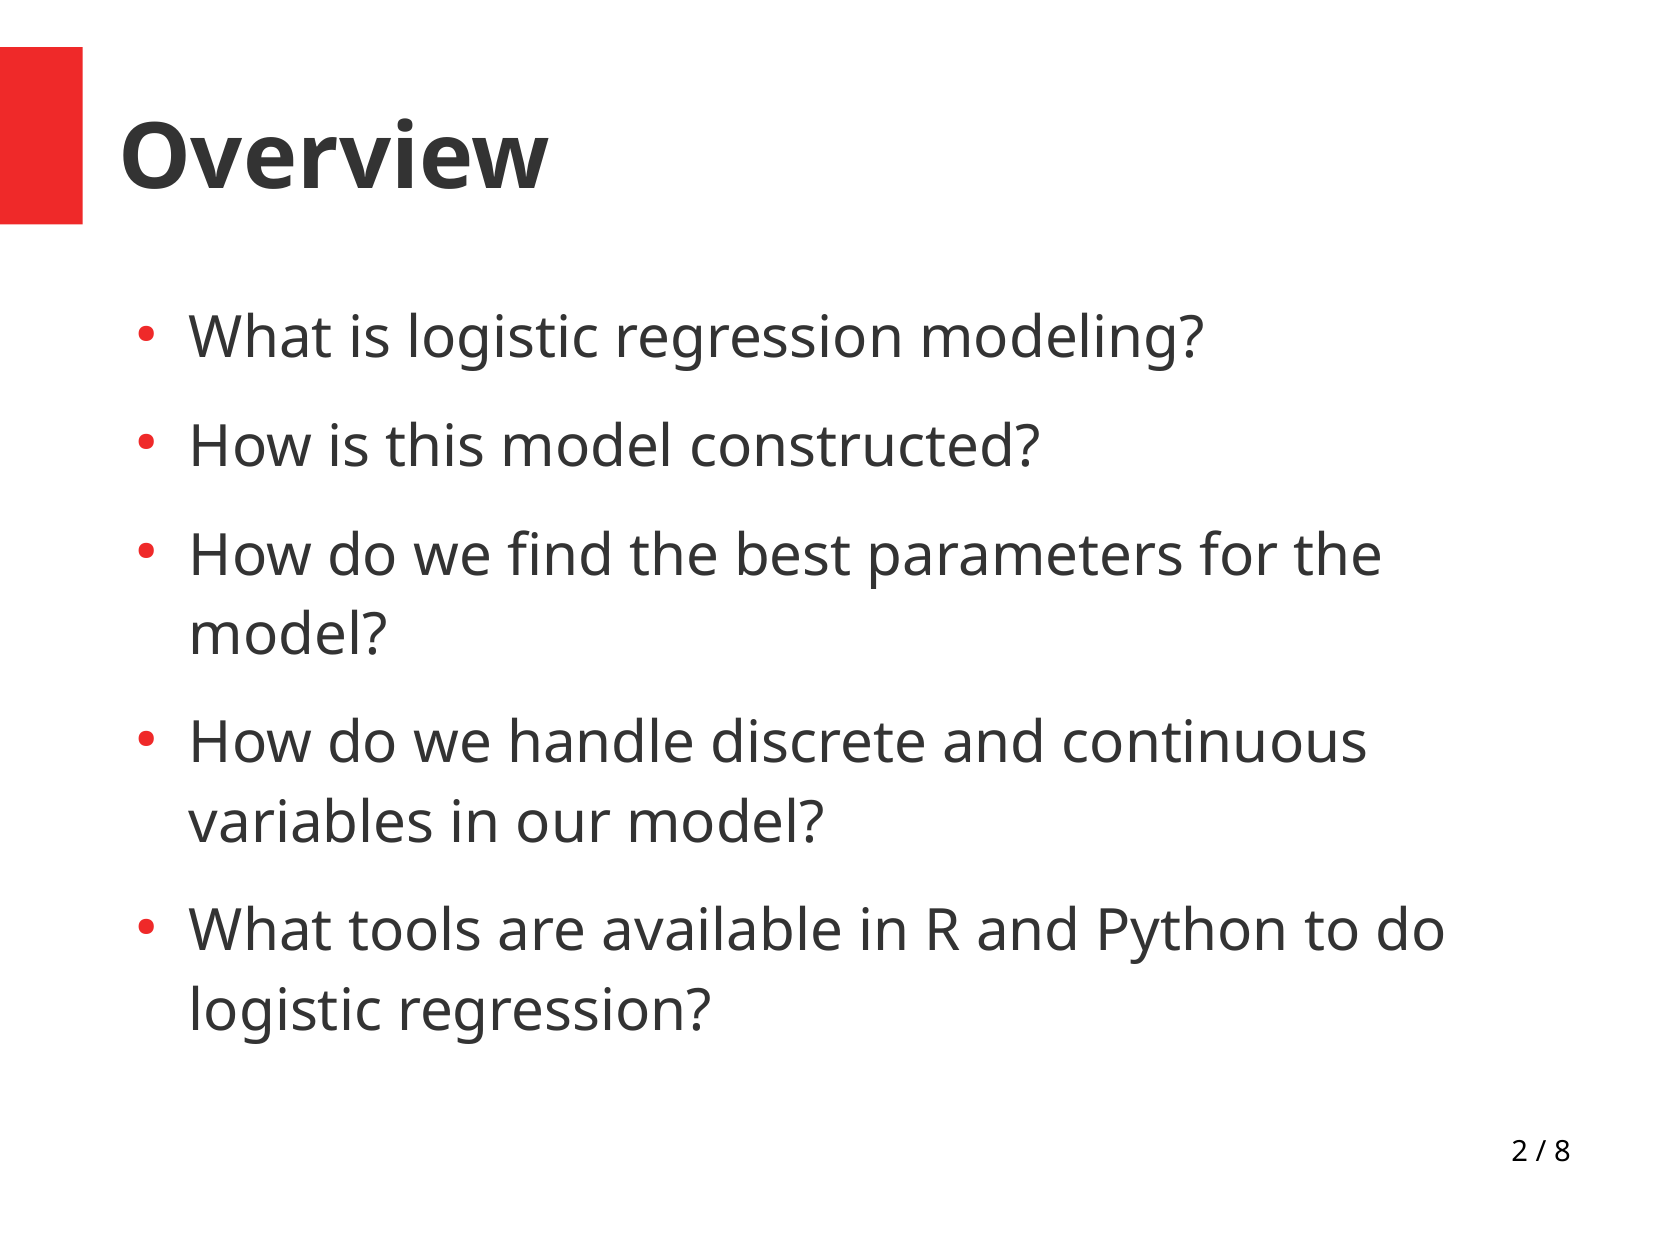

# Overview
What is logistic regression modeling?
How is this model constructed?
How do we find the best parameters for the model?
How do we handle discrete and continuous variables in our model?
What tools are available in R and Python to do logistic regression?
2